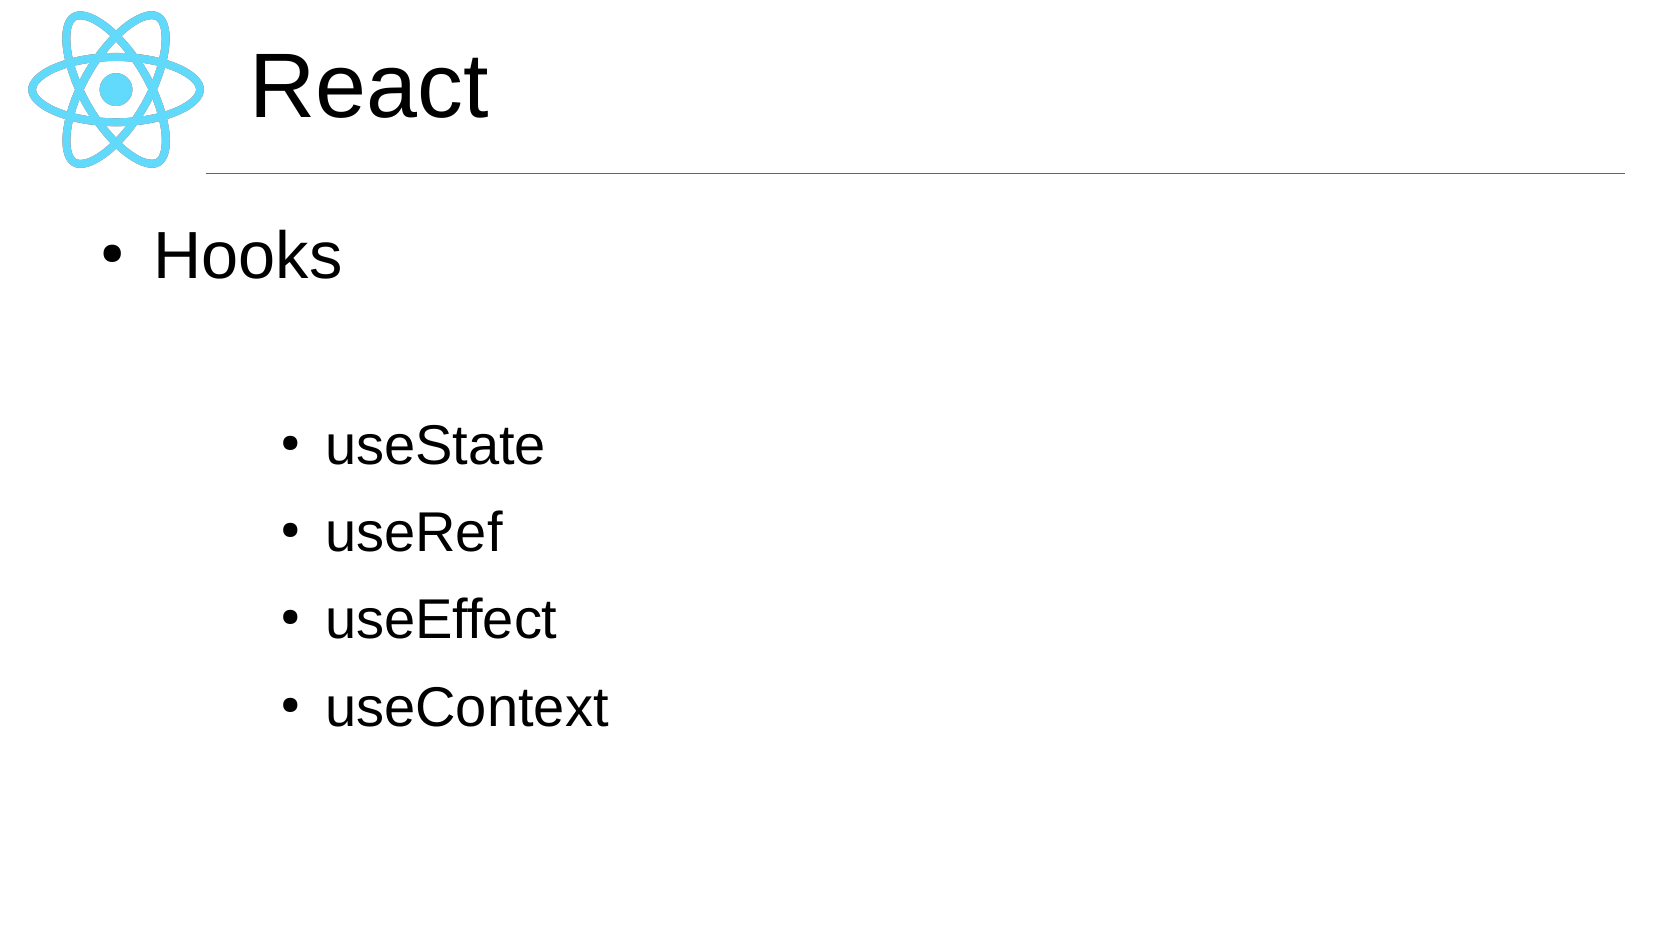

# React
Hooks
useState
useRef
useEffect
useContext